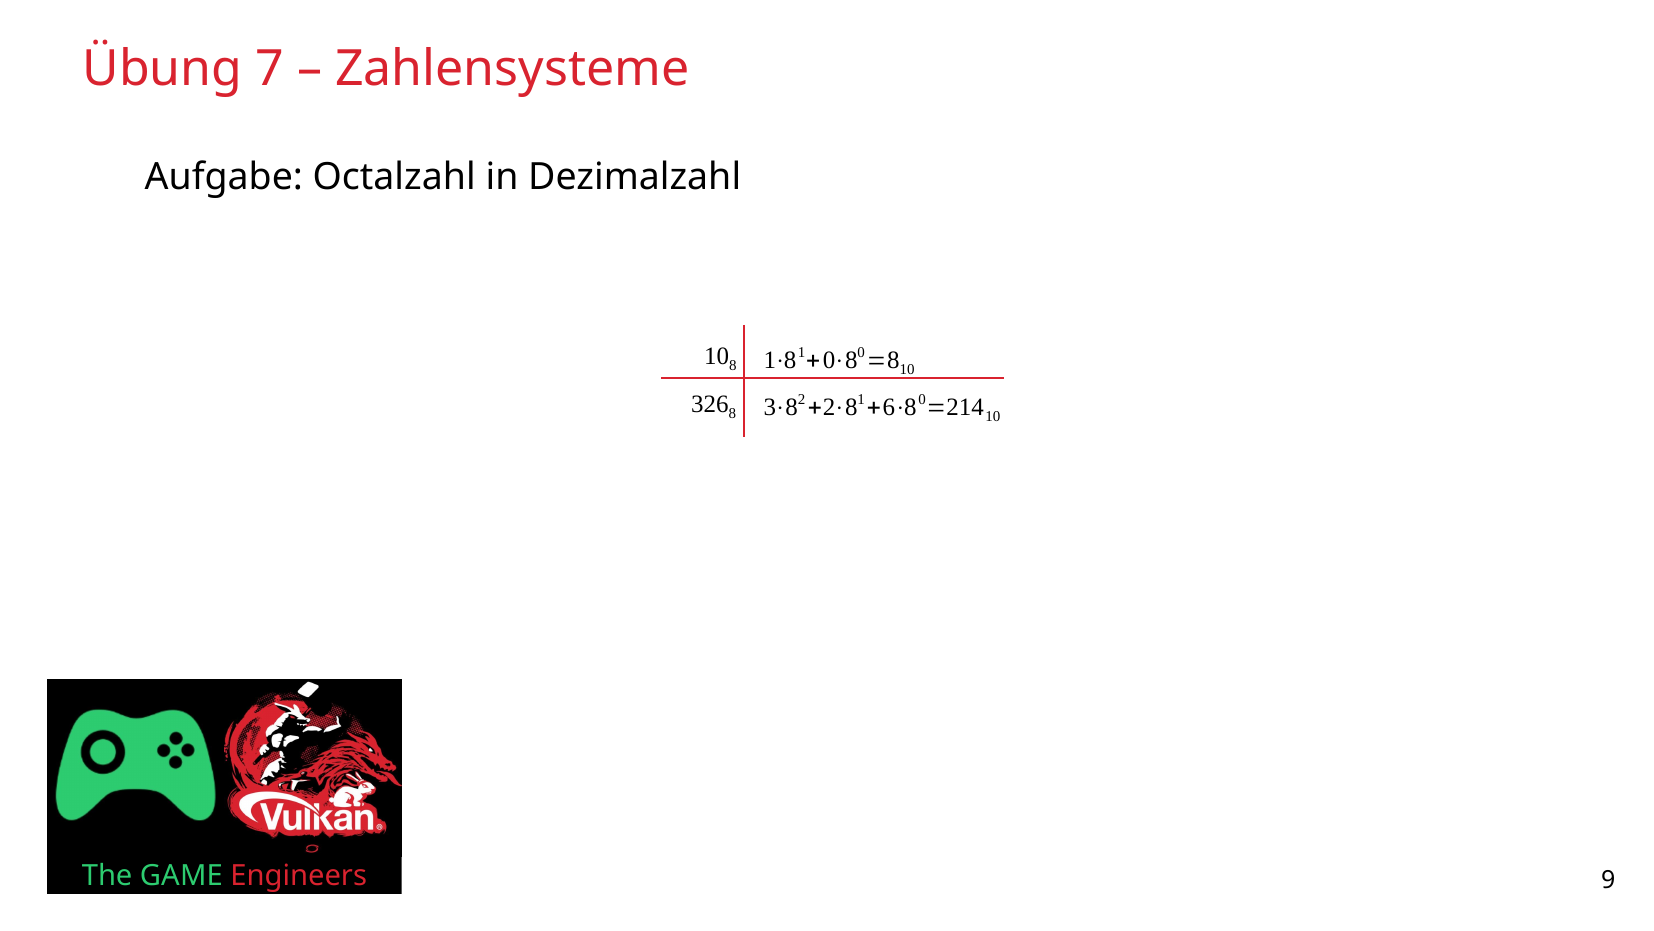

# Übung 7 – Zahlensysteme
Aufgabe: Octalzahl in Dezimalzahl